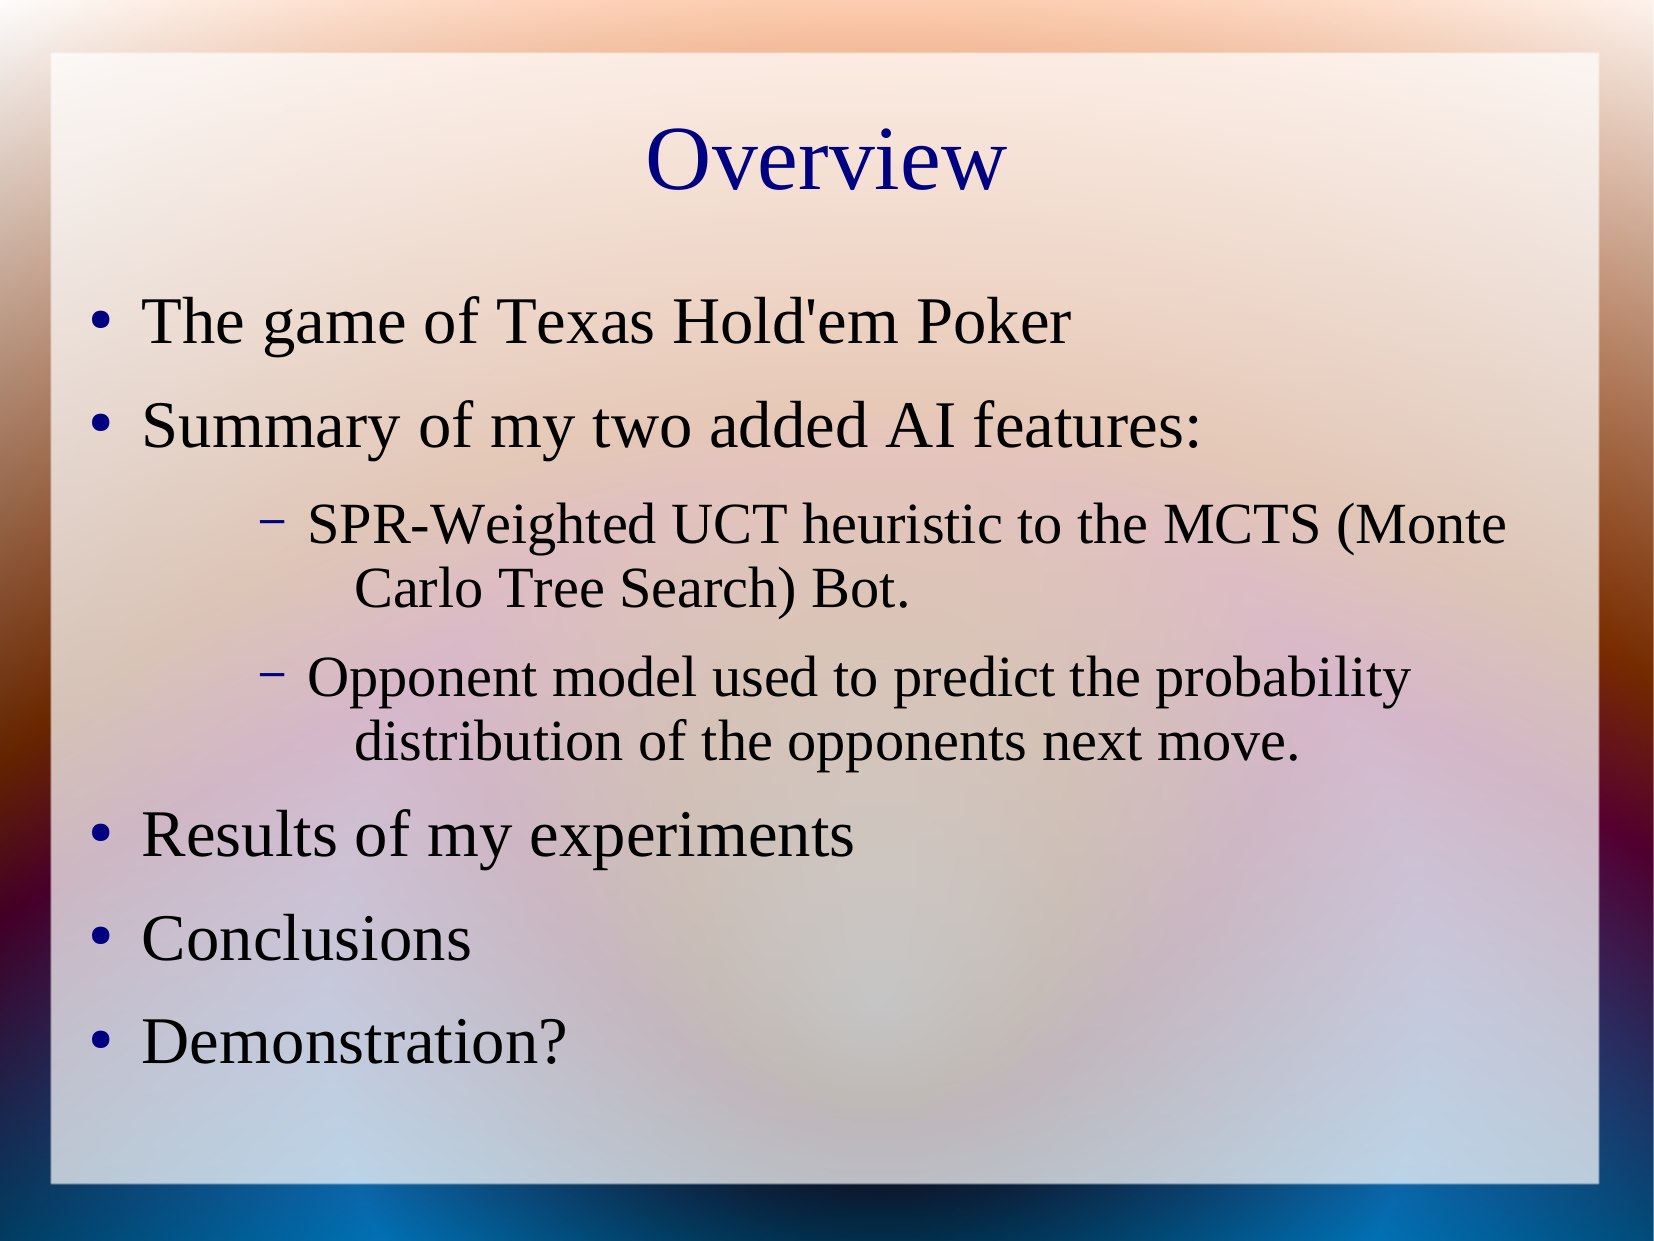

# Overview
The game of Texas Hold'em Poker
Summary of my two added AI features:
SPR-Weighted UCT heuristic to the MCTS (Monte Carlo Tree Search) Bot.
Opponent model used to predict the probability distribution of the opponents next move.
Results of my experiments
Conclusions
Demonstration?